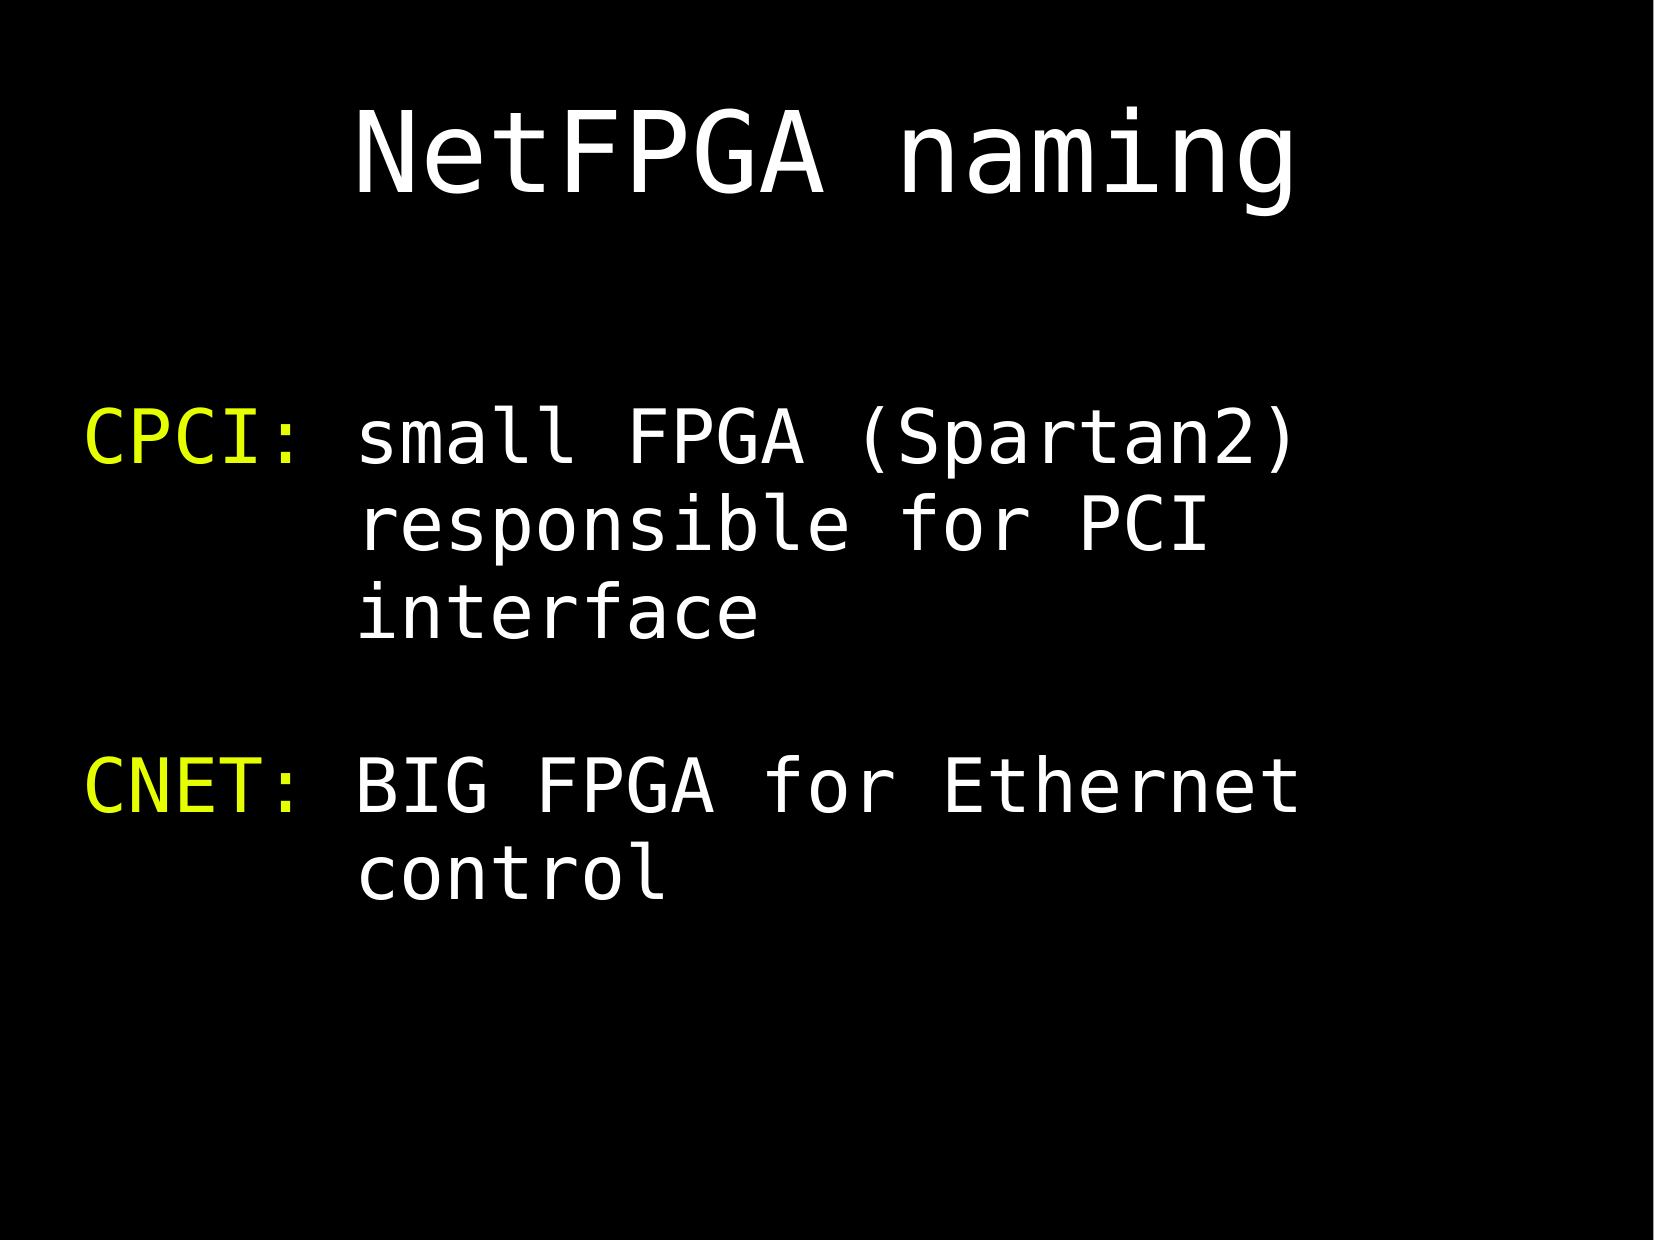

# NetFPGA naming
CPCI: small FPGA (Spartan2)
 responsible for PCI
 interface
CNET: BIG FPGA for Ethernet
 control